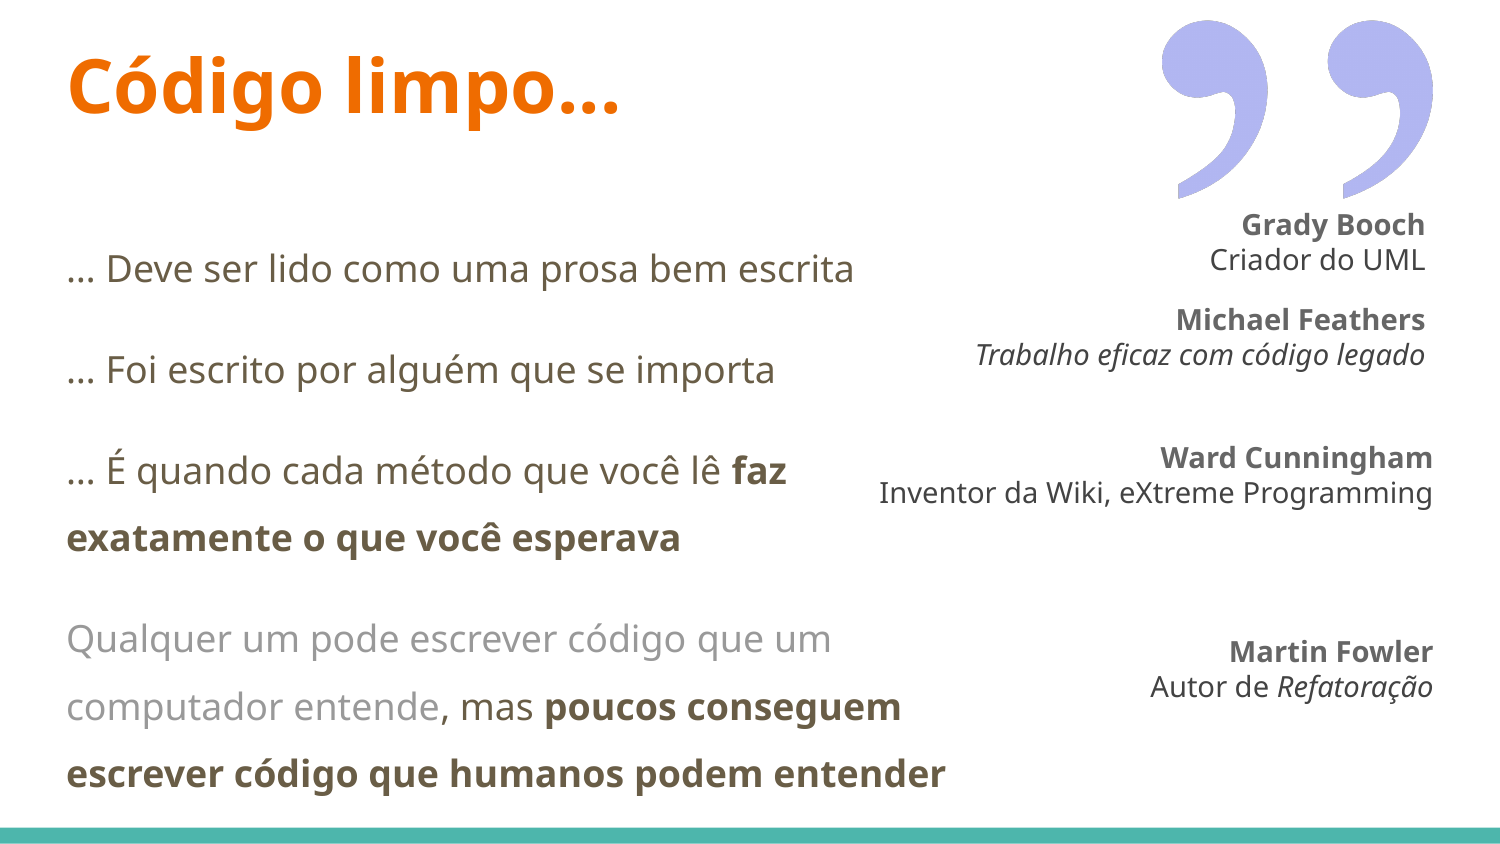

# Código limpo...
Grady Booch
Criador do UML
… Deve ser lido como uma prosa bem escrita
… Foi escrito por alguém que se importa
… É quando cada método que você lê faz exatamente o que você esperava
Qualquer um pode escrever código que um computador entende, mas poucos conseguem escrever código que humanos podem entender
Michael Feathers
Trabalho eficaz com código legado
Ward Cunningham
Inventor da Wiki, eXtreme Programming
Martin Fowler
Autor de Refatoração